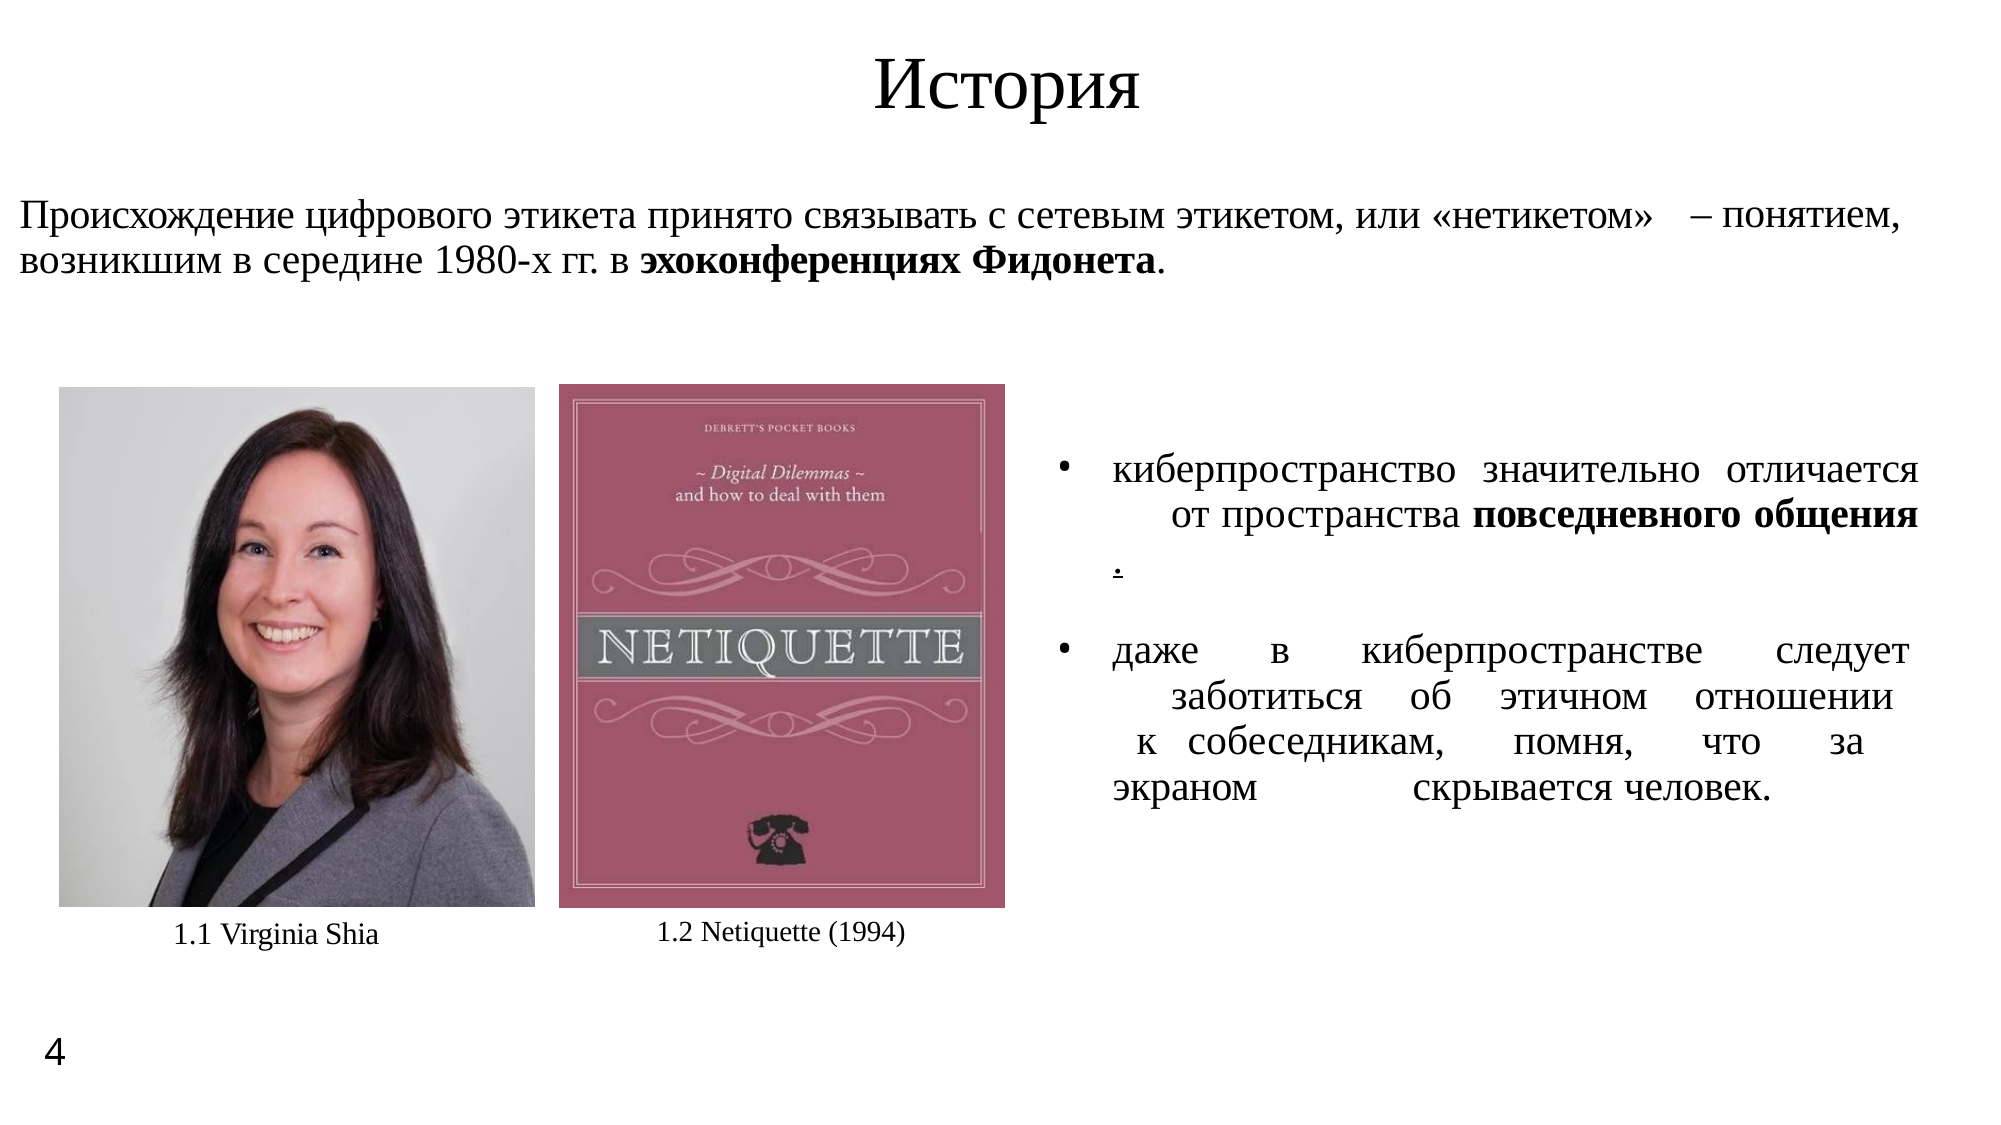

# История
Происхождение цифрового этикета принято связывать с сетевым этикетом, или «нетикетом» возникшим в середине 1980-х гг. в эхоконференциях Фидонета.
– понятием,
киберпространство значительно отличается 	от пространства повседневного общения.
даже в киберпространстве следует 	заботиться об этичном отношении к 	собеседникам, помня, что за экраном 	скрывается человек.
1.2 Netiquette (1994)
1.1 Virginia Shia
4